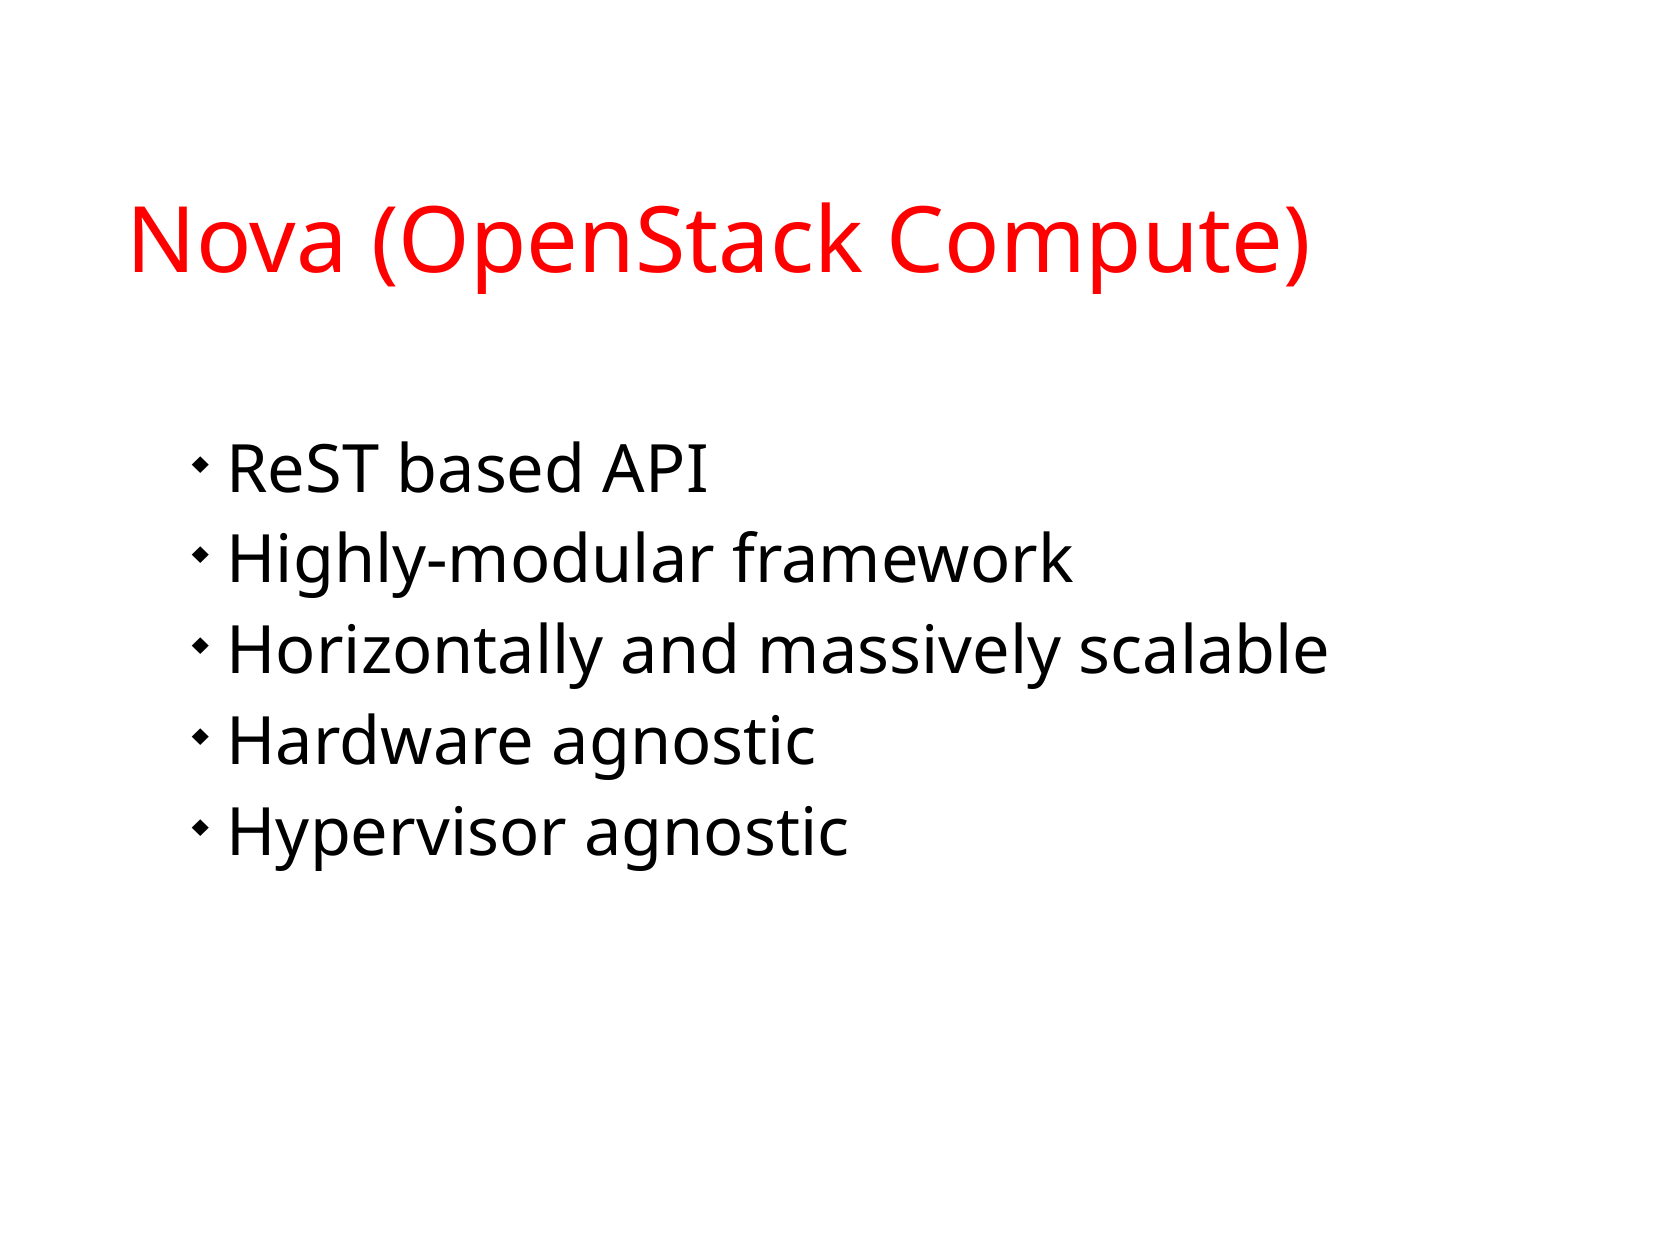

# Nova (OpenStack Compute)
 ReST based API
 Highly-modular framework
 Horizontally and massively scalable
 Hardware agnostic
 Hypervisor agnostic